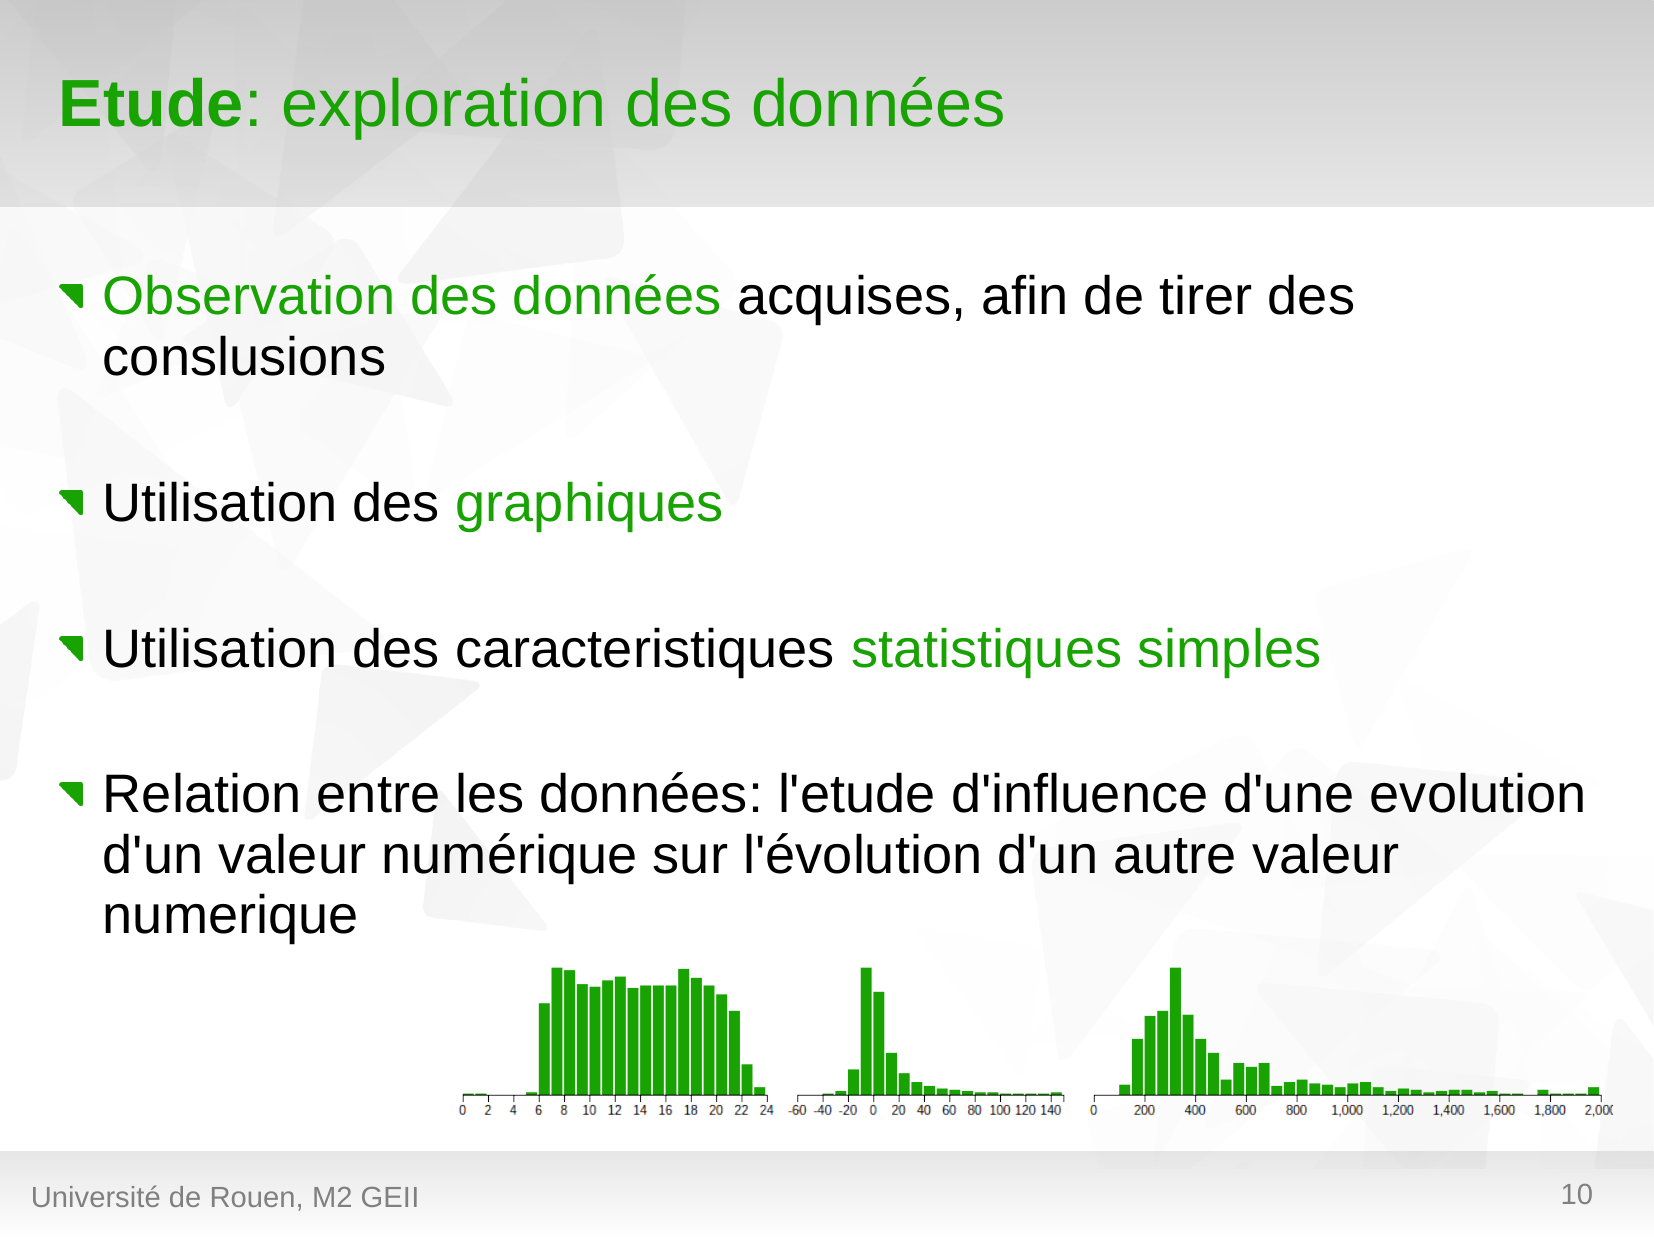

# Etude: exploration des données
Observation des données acquises, afin de tirer des conslusions
Utilisation des graphiques
Utilisation des caracteristiques statistiques simples
Relation entre les données: l'etude d'influence d'une evolution d'un valeur numérique sur l'évolution d'un autre valeur numerique
10
Université de Rouen, M2 GEII